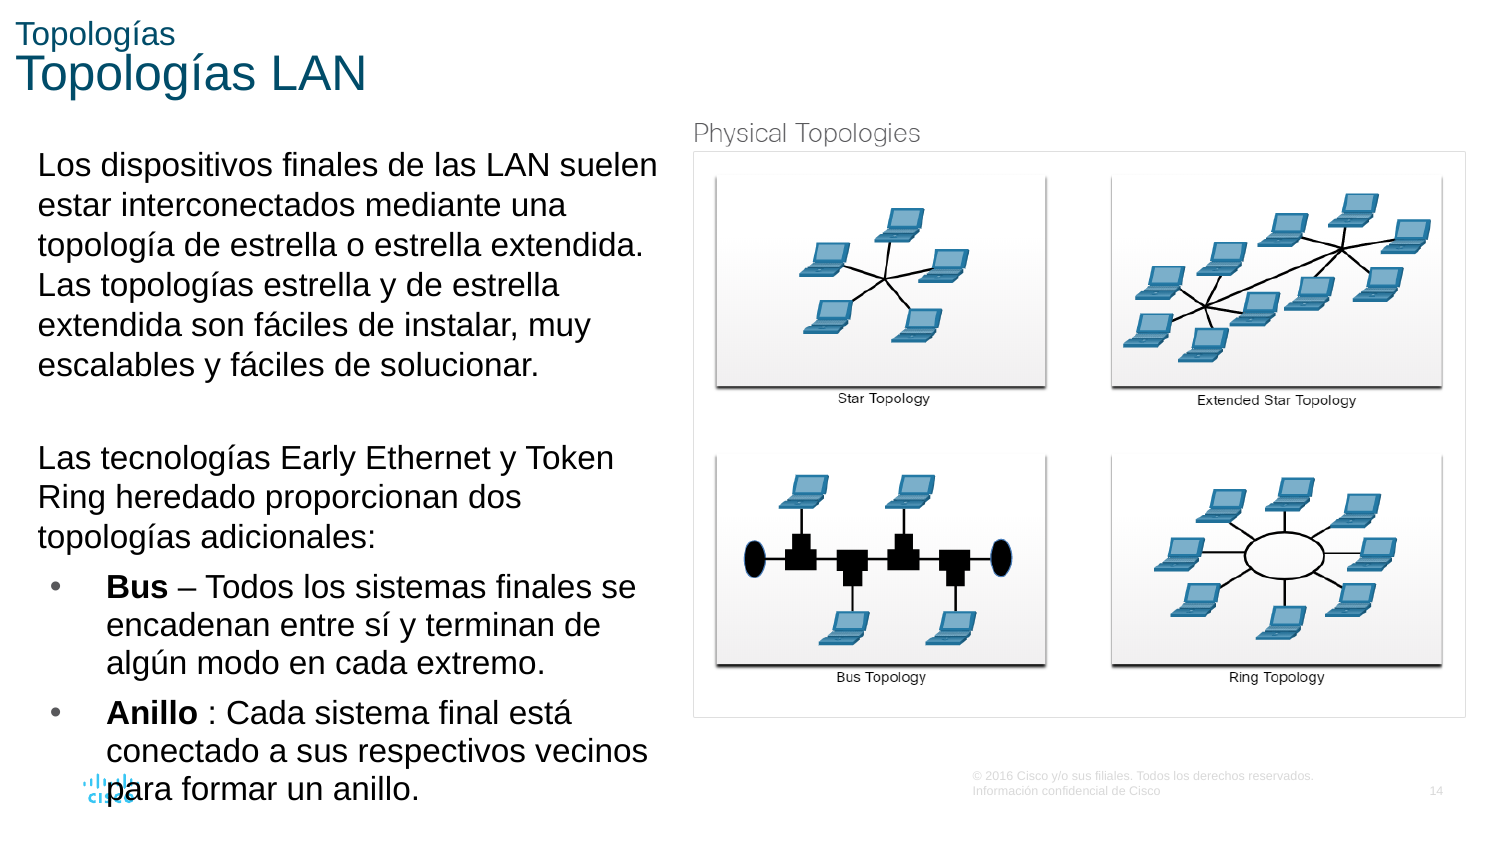

# Topologías Topologías LAN
Los dispositivos finales de las LAN suelen estar interconectados mediante una topología de estrella o estrella extendida. Las topologías estrella y de estrella extendida son fáciles de instalar, muy escalables y fáciles de solucionar.
Las tecnologías Early Ethernet y Token Ring heredado proporcionan dos topologías adicionales:
Bus – Todos los sistemas finales se encadenan entre sí y terminan de algún modo en cada extremo.
Anillo : Cada sistema final está conectado a sus respectivos vecinos para formar un anillo.